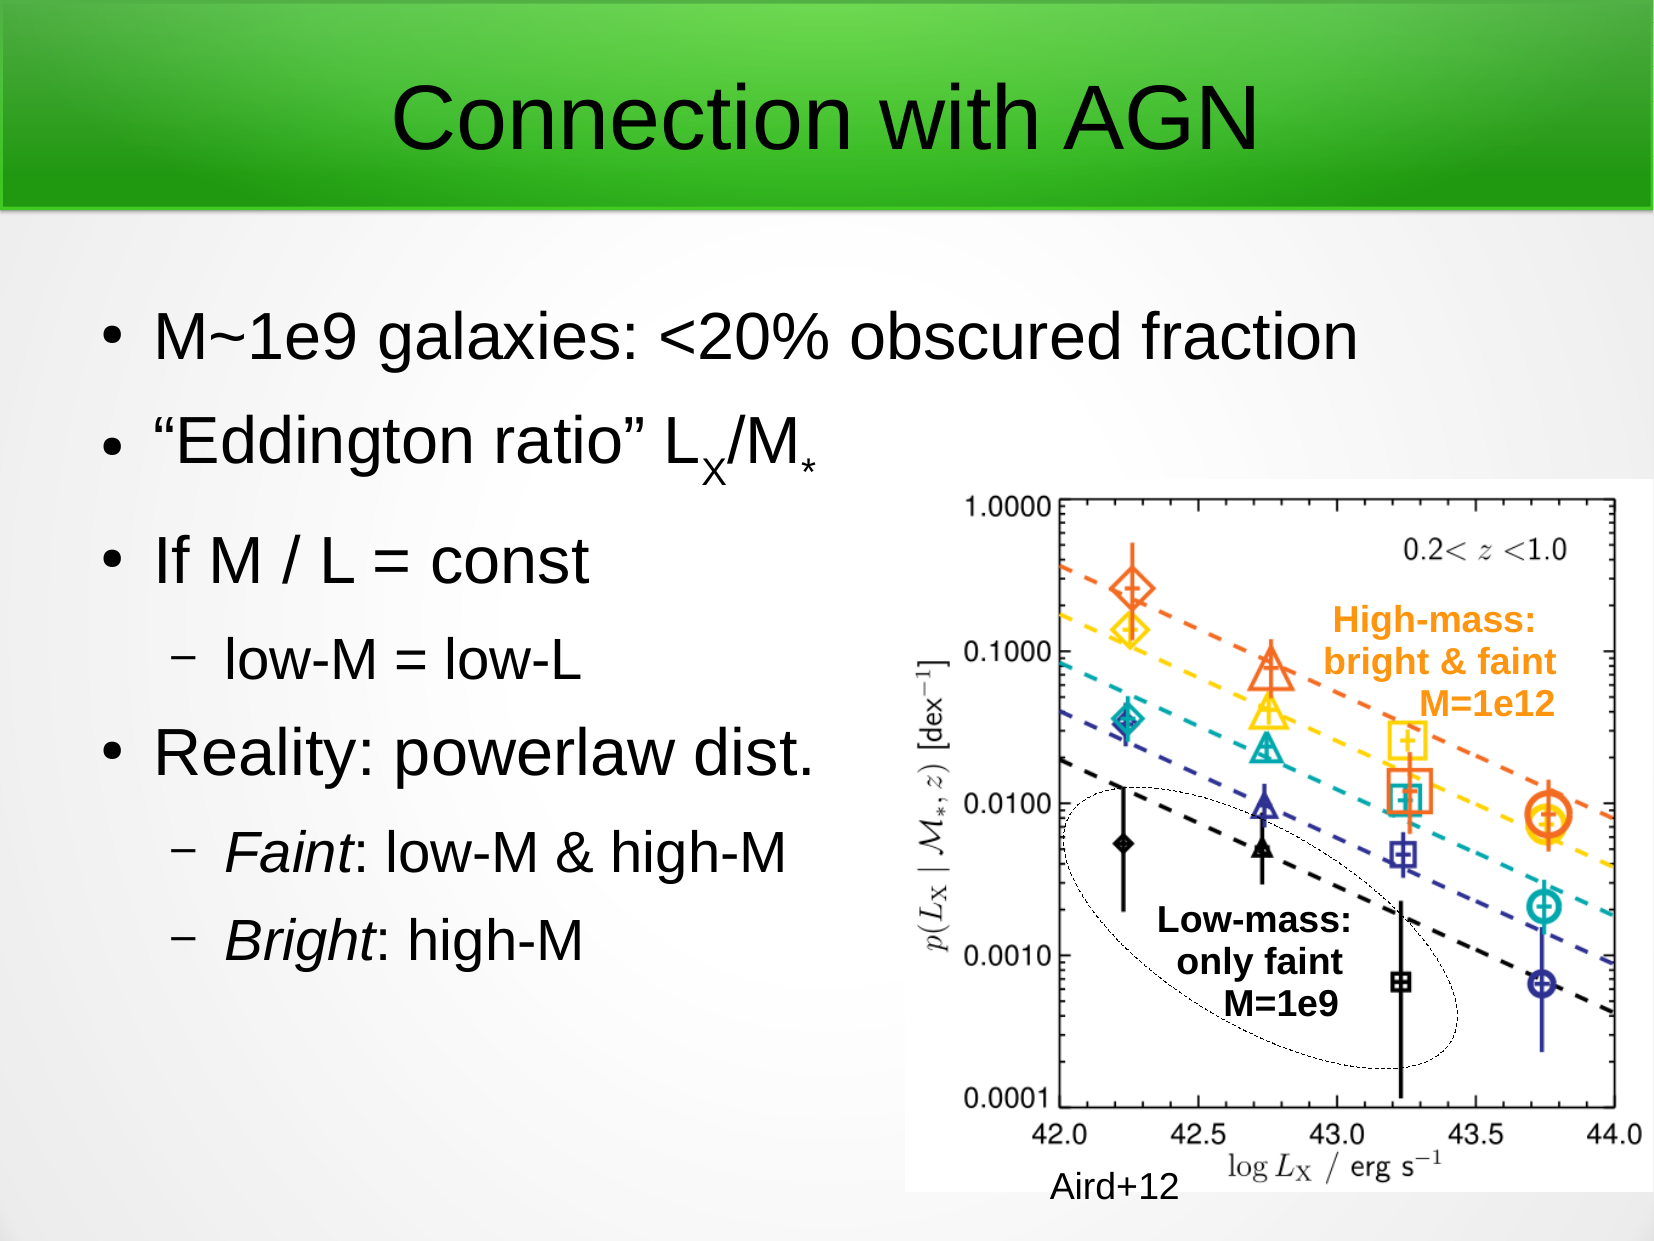

# Connection with AGN
M~1e9 galaxies: <20% obscured fraction
“Eddington ratio” LX/M*
If M / L = const
low-M = low-L
Reality: powerlaw dist.
Faint: low-M & high-M
Bright: high-M
High-mass:
bright & faint
 M=1e12
Low-mass:
only faint
 M=1e9
Aird+12